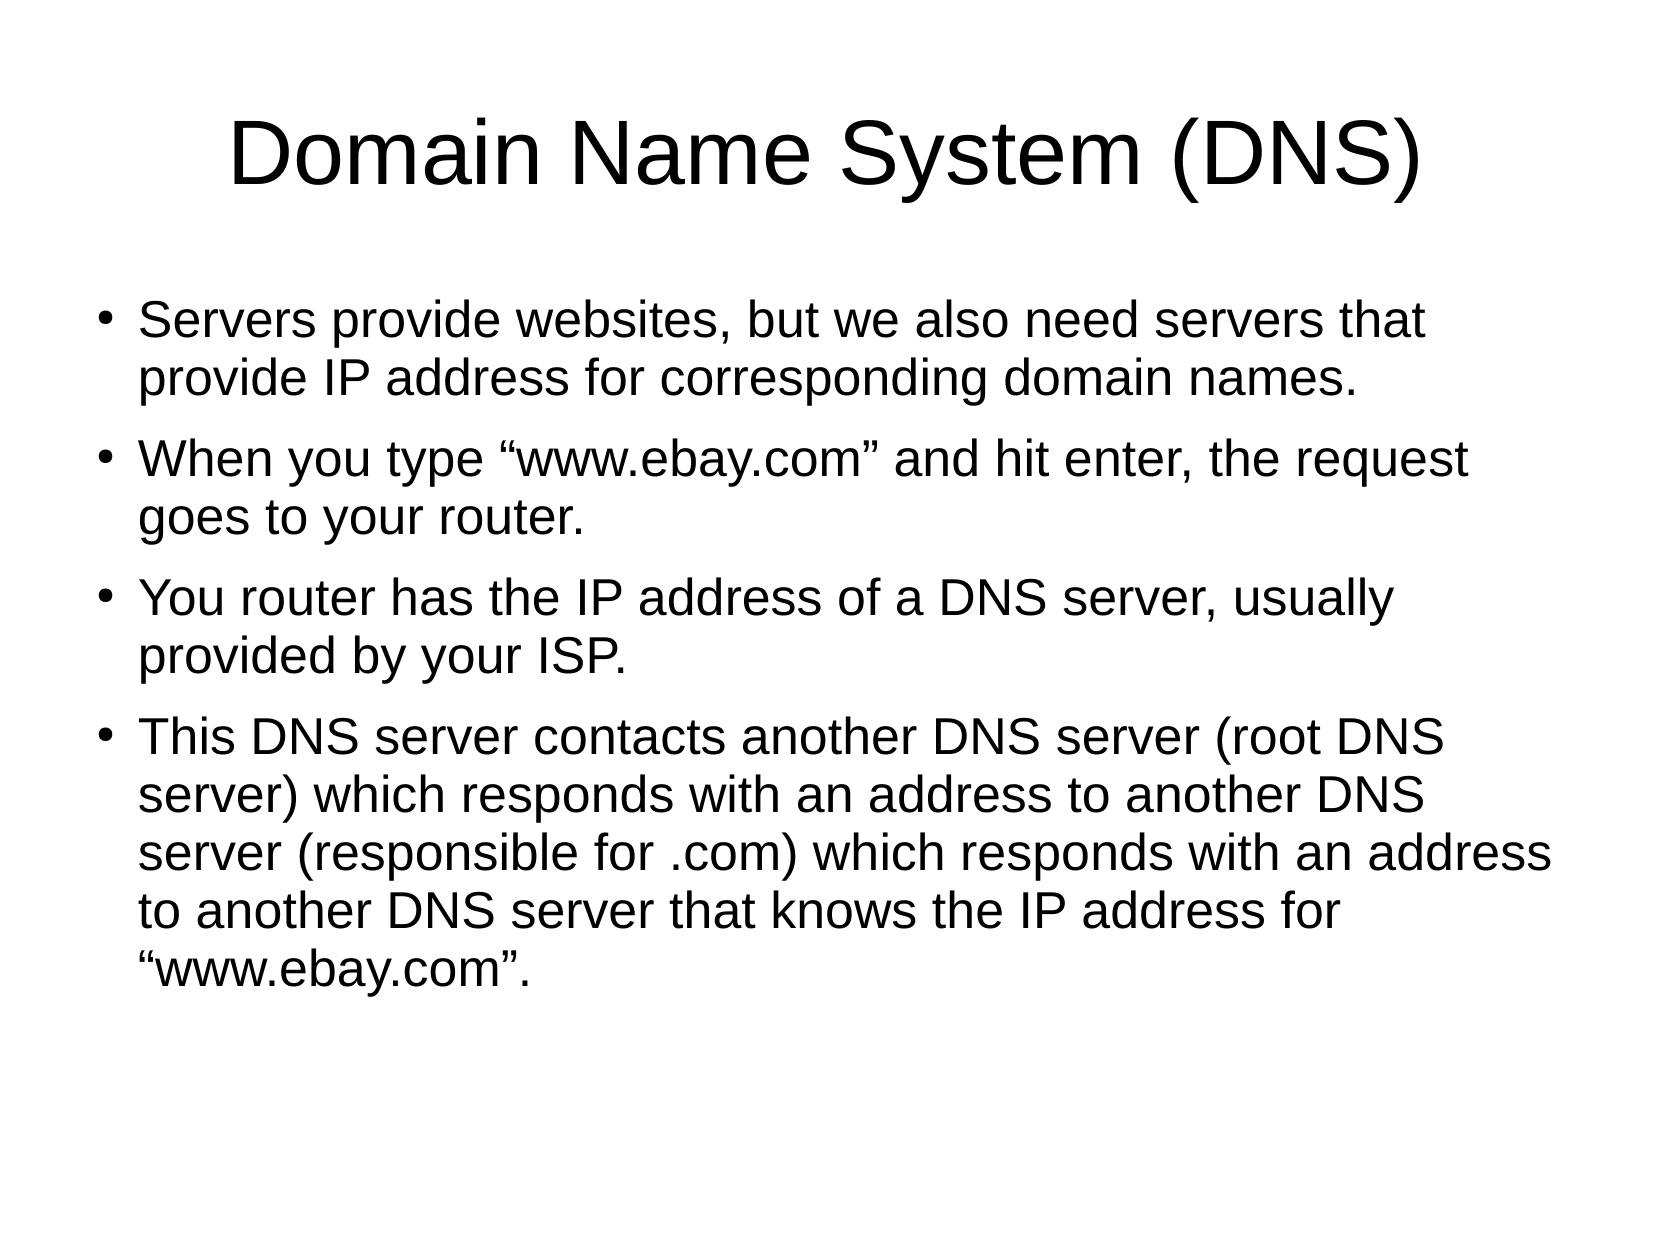

# Domain Name System (DNS)
Servers provide websites, but we also need servers that provide IP address for corresponding domain names.
When you type “www.ebay.com” and hit enter, the request goes to your router.
You router has the IP address of a DNS server, usually provided by your ISP.
This DNS server contacts another DNS server (root DNS server) which responds with an address to another DNS server (responsible for .com) which responds with an address to another DNS server that knows the IP address for “www.ebay.com”.